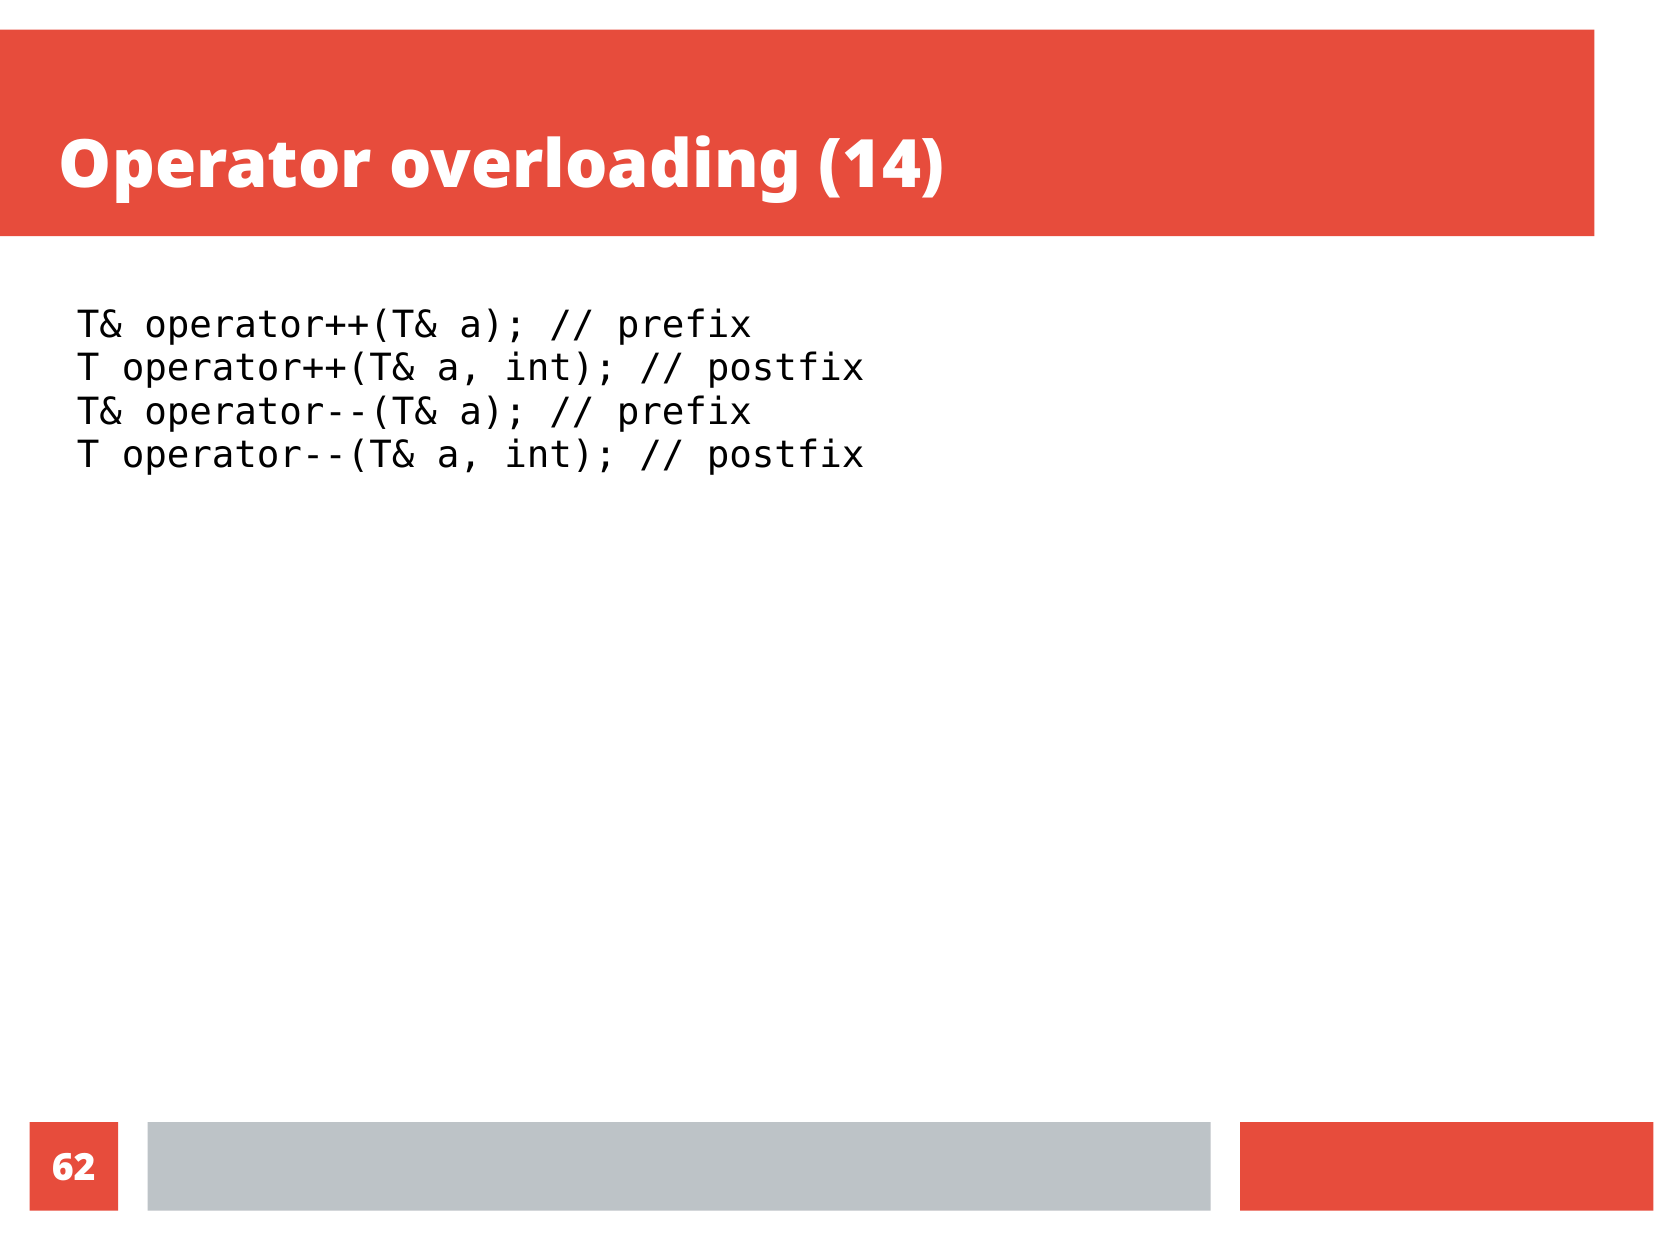

# Operator overloading (14)
T& operator++(T& a); // prefix
T operator++(T& a, int); // postfix
T& operator--(T& a); // prefix
T operator--(T& a, int); // postfix
62